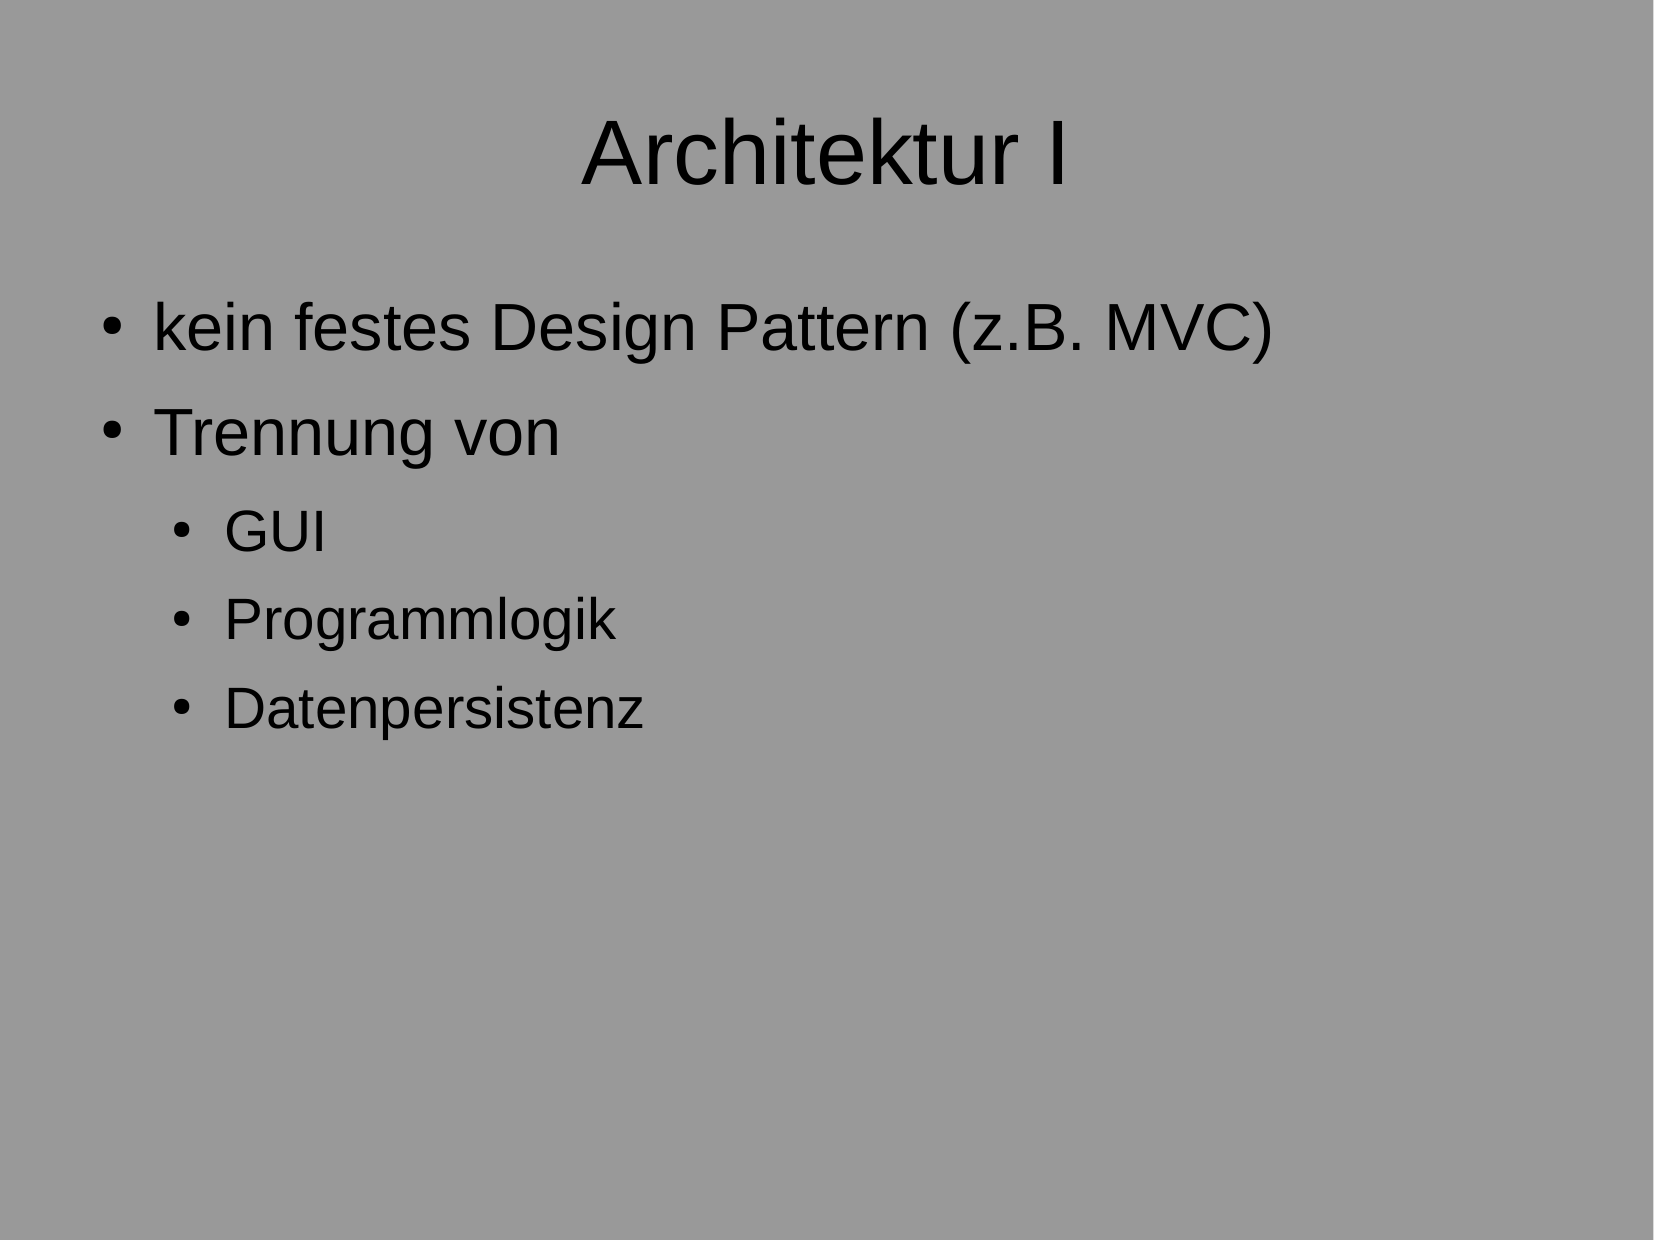

# Architektur I
kein festes Design Pattern (z.B. MVC)
Trennung von
GUI
Programmlogik
Datenpersistenz